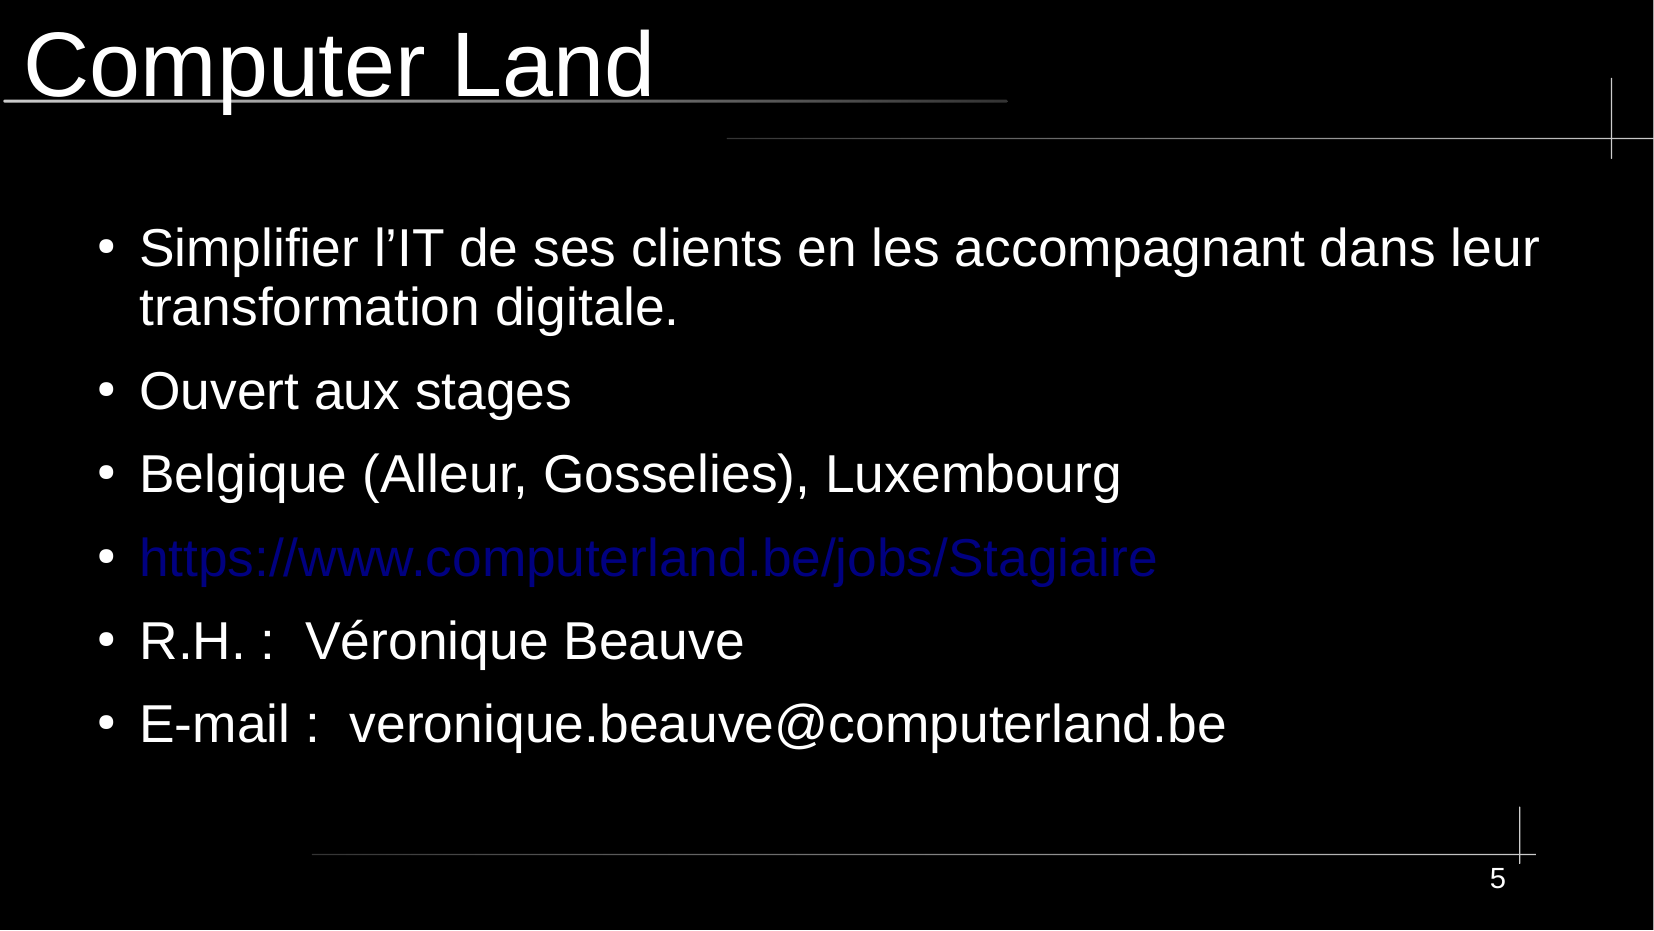

# Computer Land
Simplifier l’IT de ses clients en les accompagnant dans leur transformation digitale.
Ouvert aux stages
Belgique (Alleur, Gosselies), Luxembourg
https://www.computerland.be/jobs/Stagiaire
R.H. : Véronique Beauve
E-mail : veronique.beauve@computerland.be
5